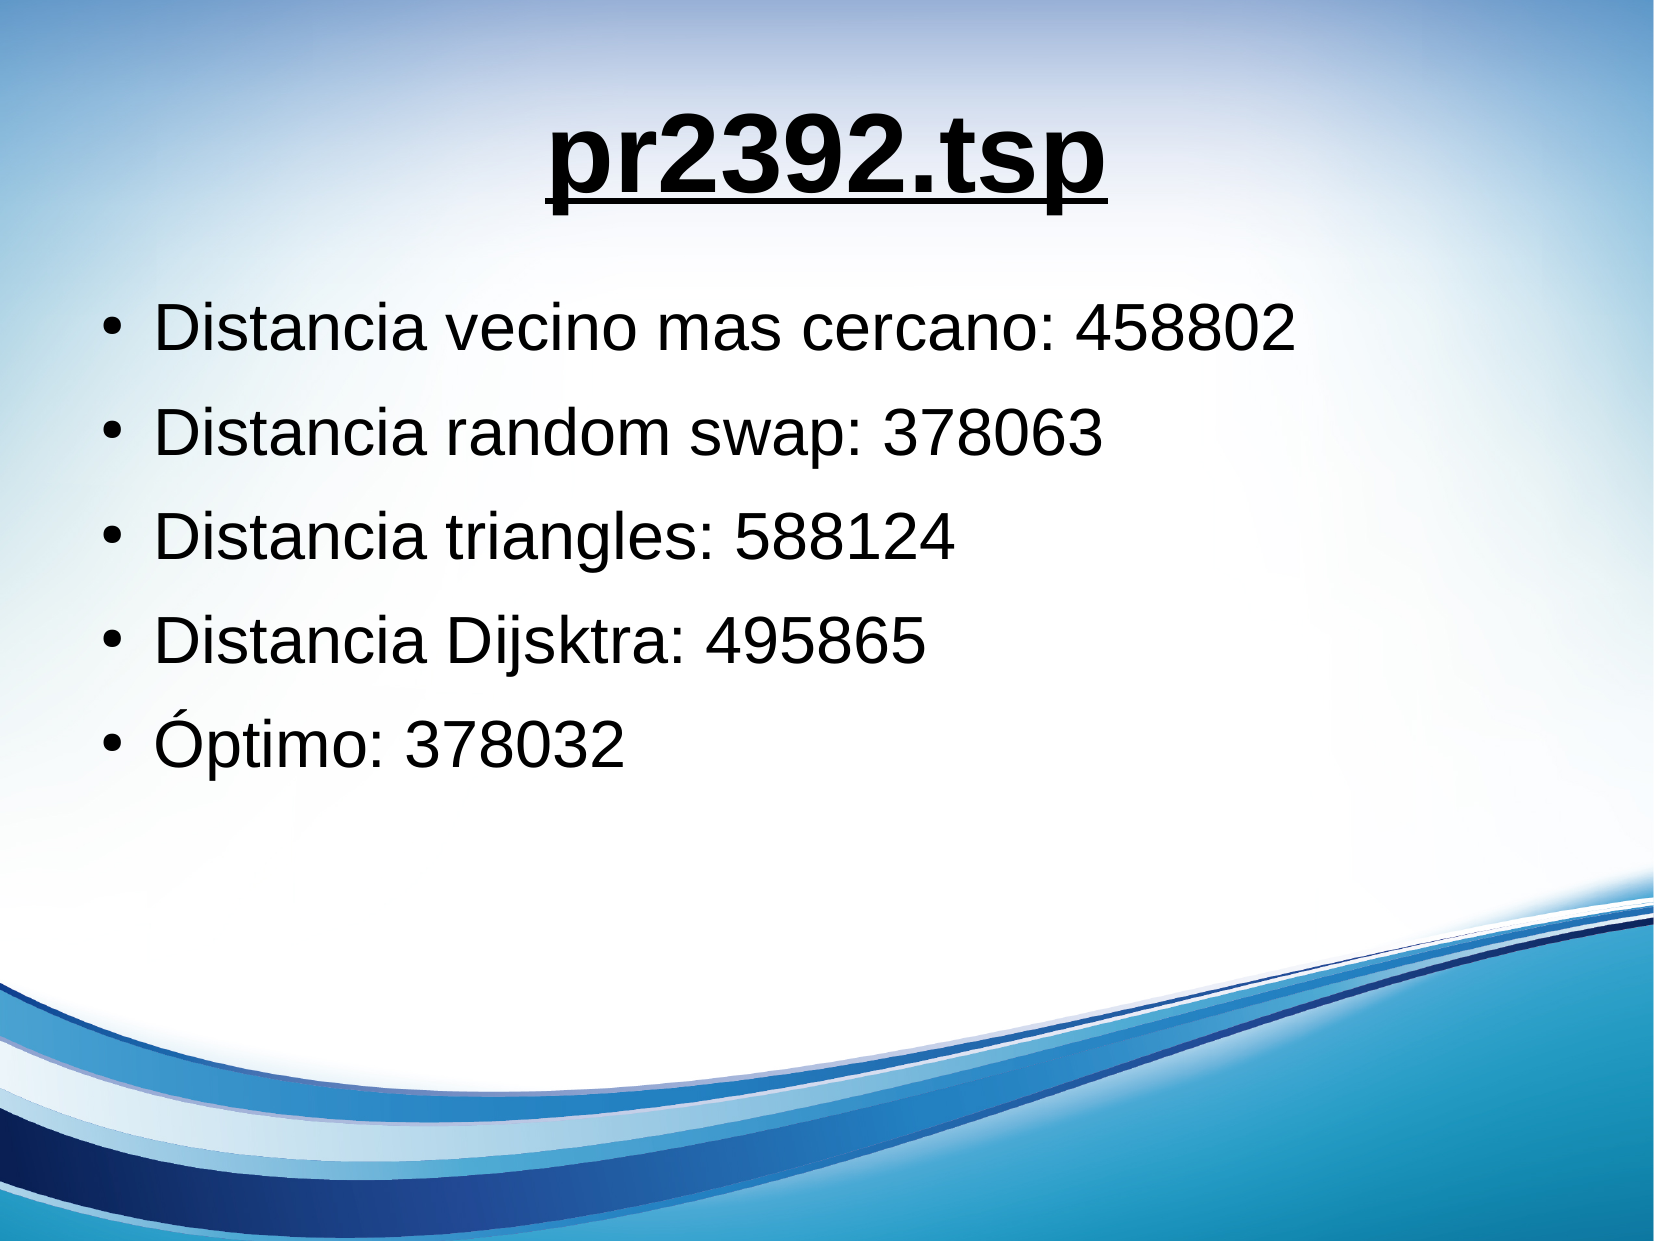

# pr2392.tsp
Distancia vecino mas cercano: 458802
Distancia random swap: 378063
Distancia triangles: 588124
Distancia Dijsktra: 495865
Óptimo: 378032